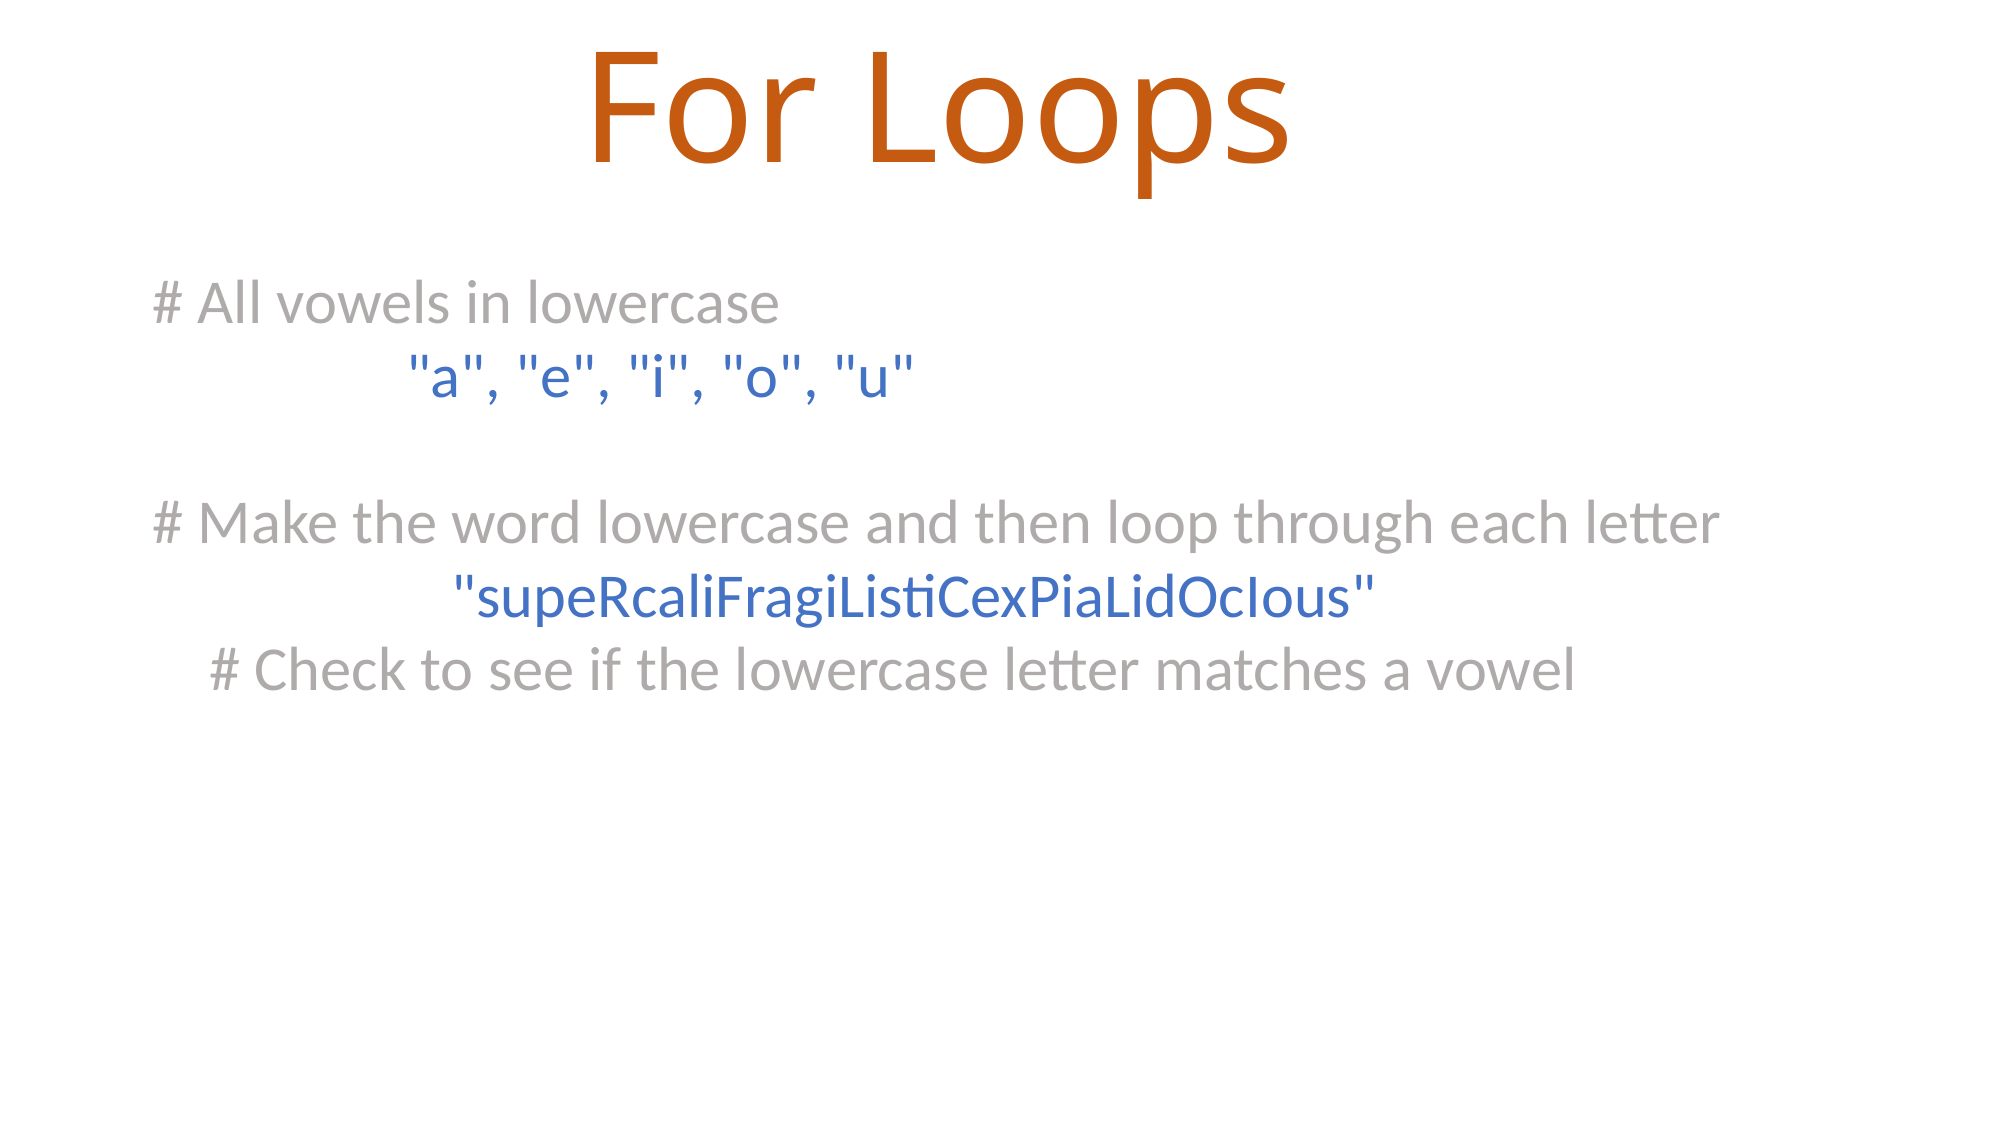

# For Loops
# All vowels in lowercase
vowels = ["a", "e", "i", "o", "u"]
# Make the word lowercase and then loop through each letter
for letter in "supeRcaliFragiListiCexPiaLidOcIous".lower():
 # Check to see if the lowercase letter matches a vowel
 if letter in vowels:
 print(letter.upper())
 else:
 print(letter.lower())